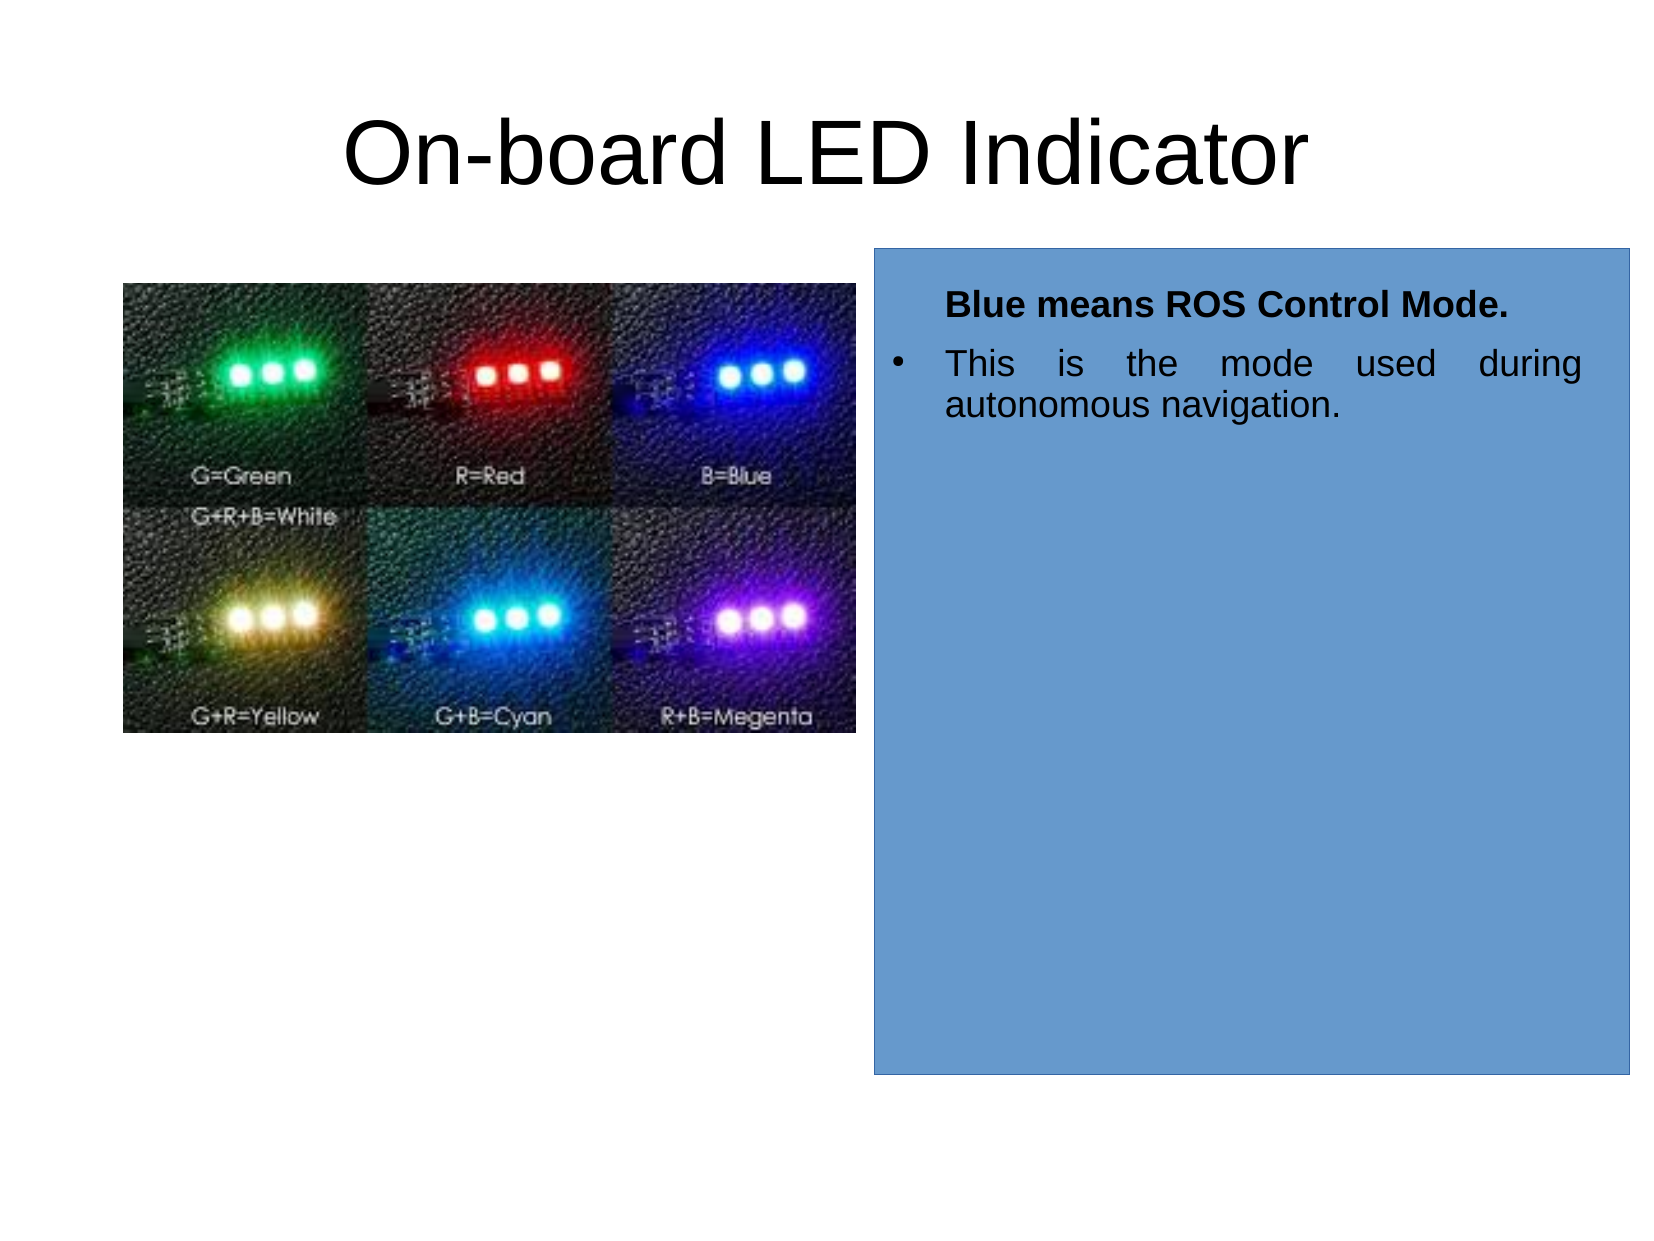

# On-board LED Indicator
Blue means ROS Control Mode.
This is the mode used during autonomous navigation.